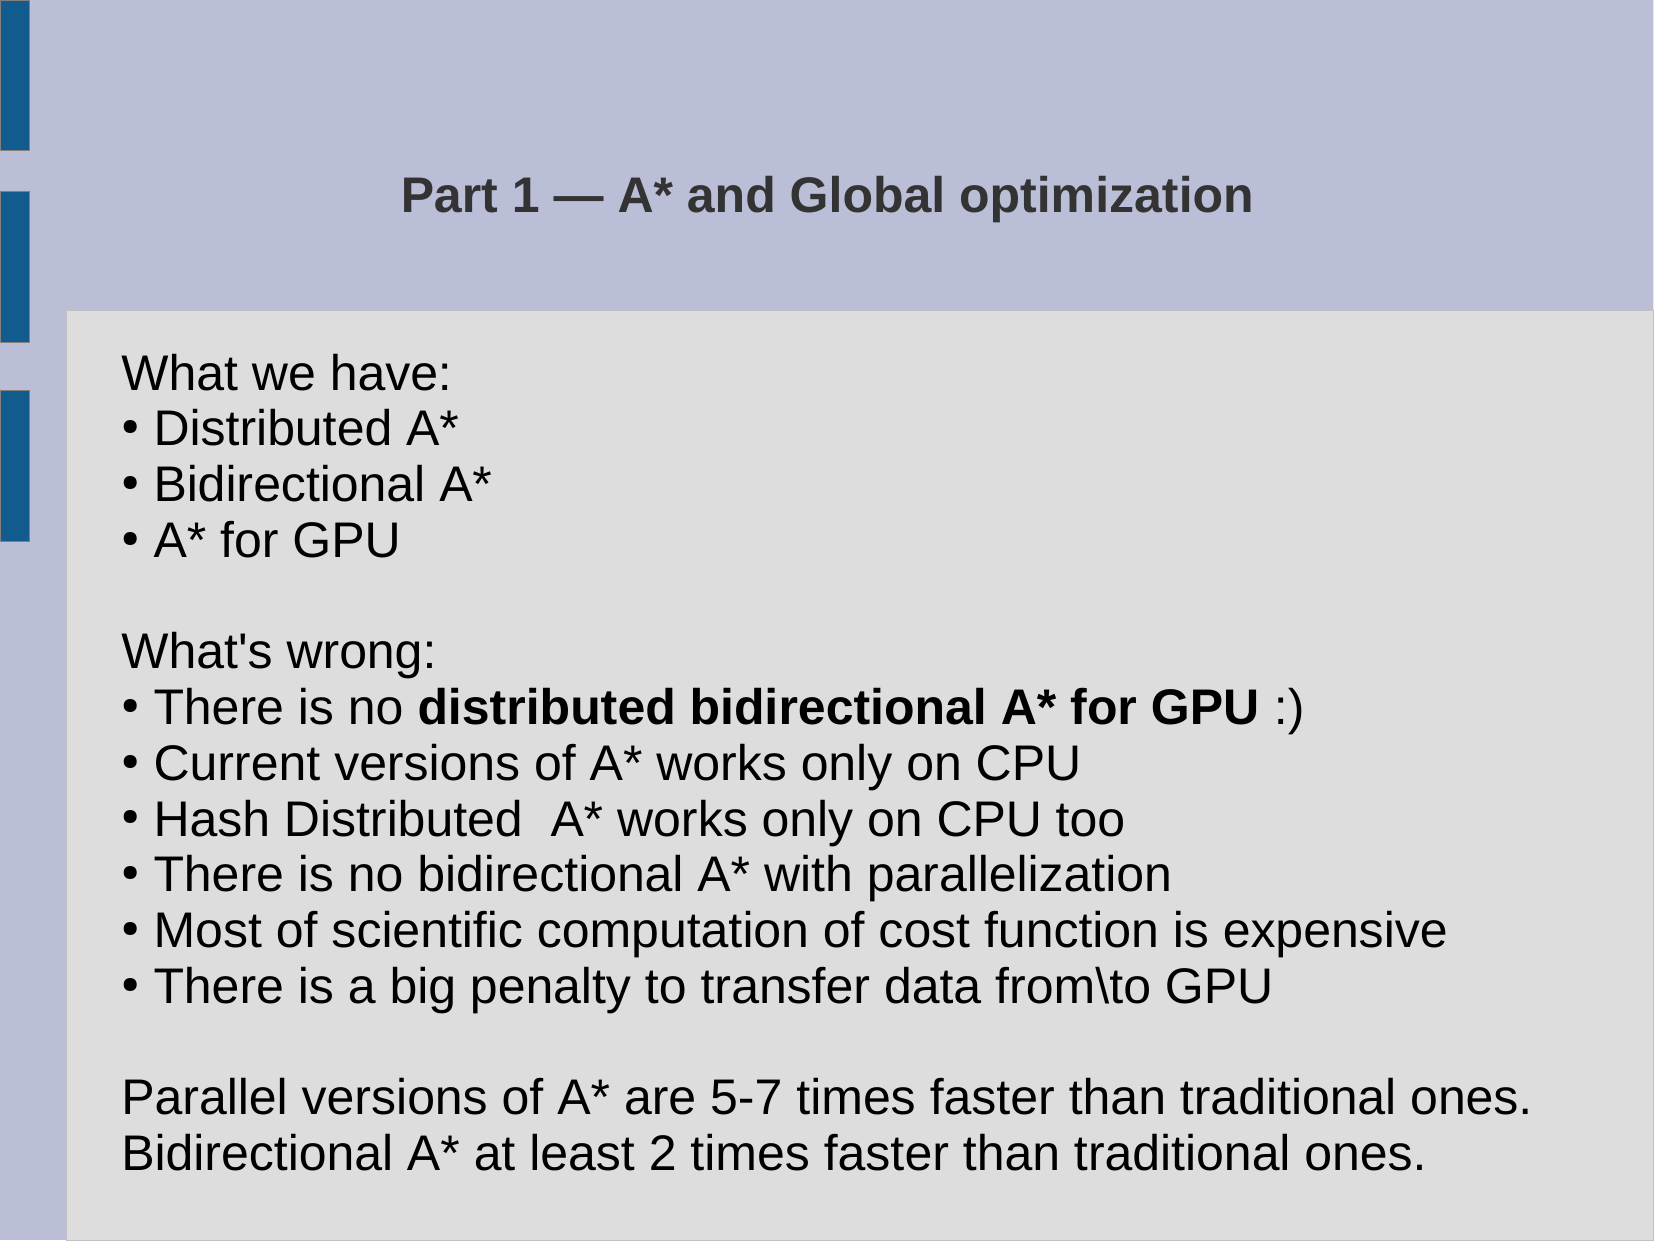

# Part 1 — A* and Global optimization
What we have:
 Distributed A*
 Bidirectional A*
 A* for GPU
What's wrong:
 There is no distributed bidirectional A* for GPU :)
 Current versions of A* works only on CPU
 Hash Distributed A* works only on CPU too
 There is no bidirectional A* with parallelization
 Most of scientific computation of cost function is expensive
 There is a big penalty to transfer data from\to GPU
Parallel versions of A* are 5-7 times faster than traditional ones. Bidirectional A* at least 2 times faster than traditional ones.